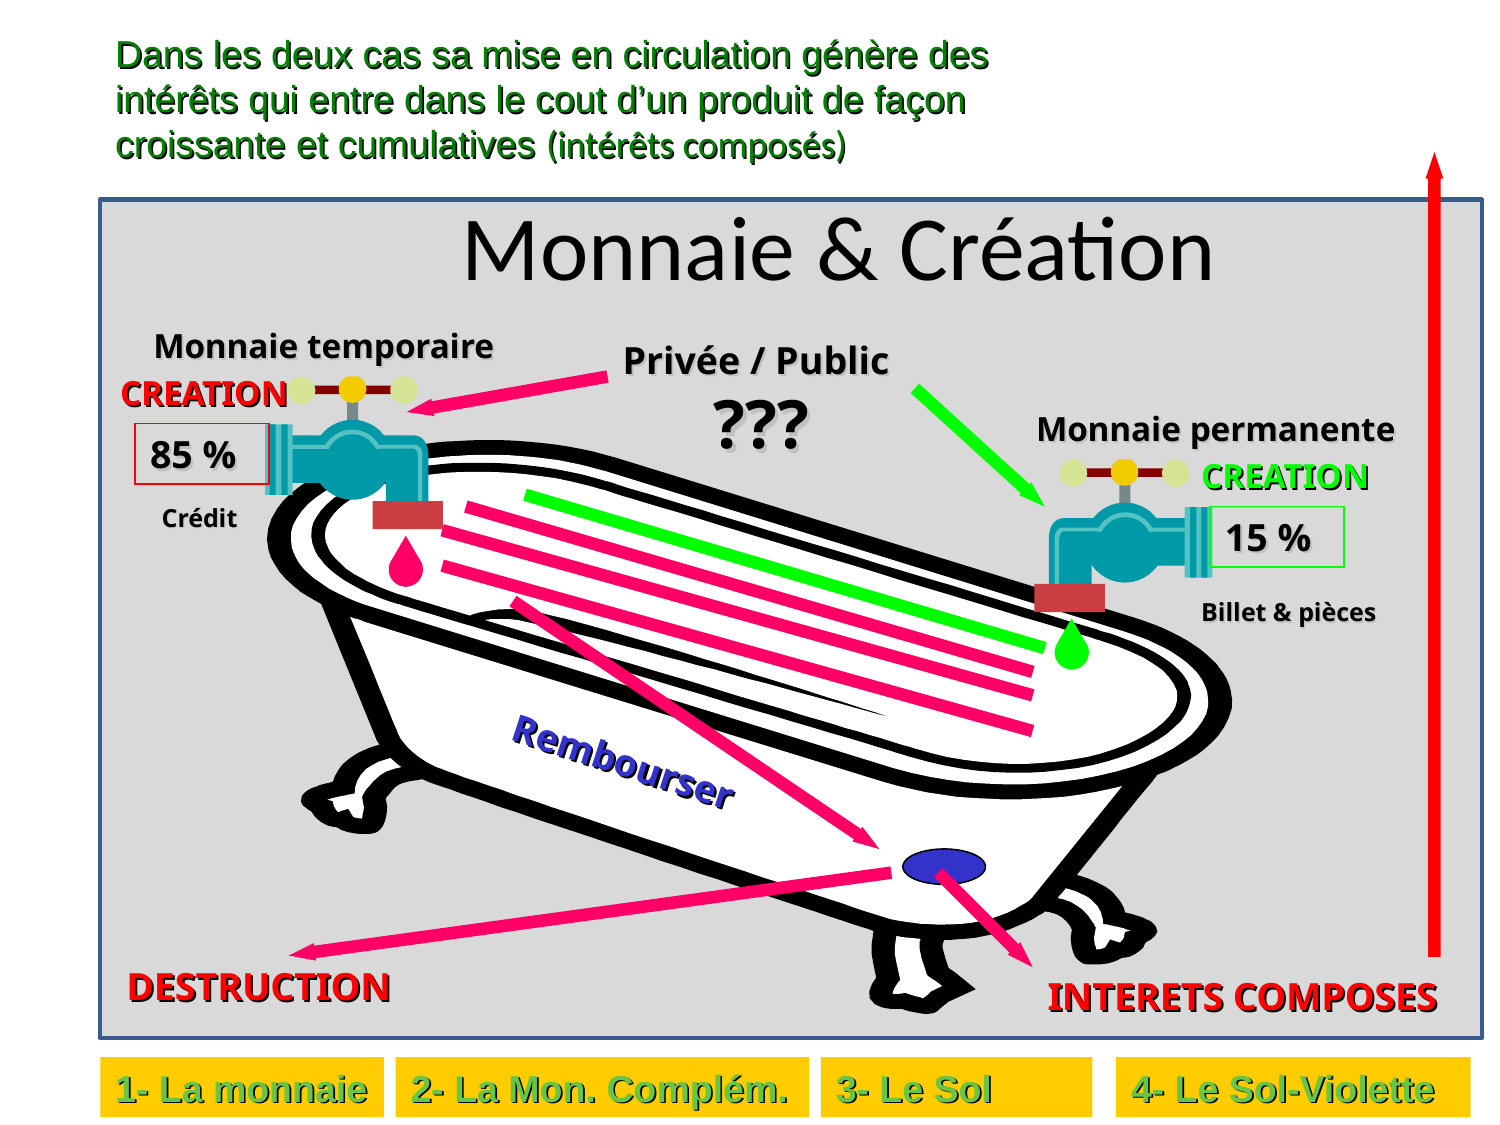

Dans les deux cas sa mise en circulation génère des intérêts qui entre dans le cout d’un produit de façon croissante et cumulatives (intérêts composés)
# Monnaie & Création
Monnaie temporaire
Privée / Public
???
CREATION
Monnaie permanente
85 %
CREATION
Crédit
15 %
Billet & pièces
Rembourser
DESTRUCTION
INTERETS COMPOSES